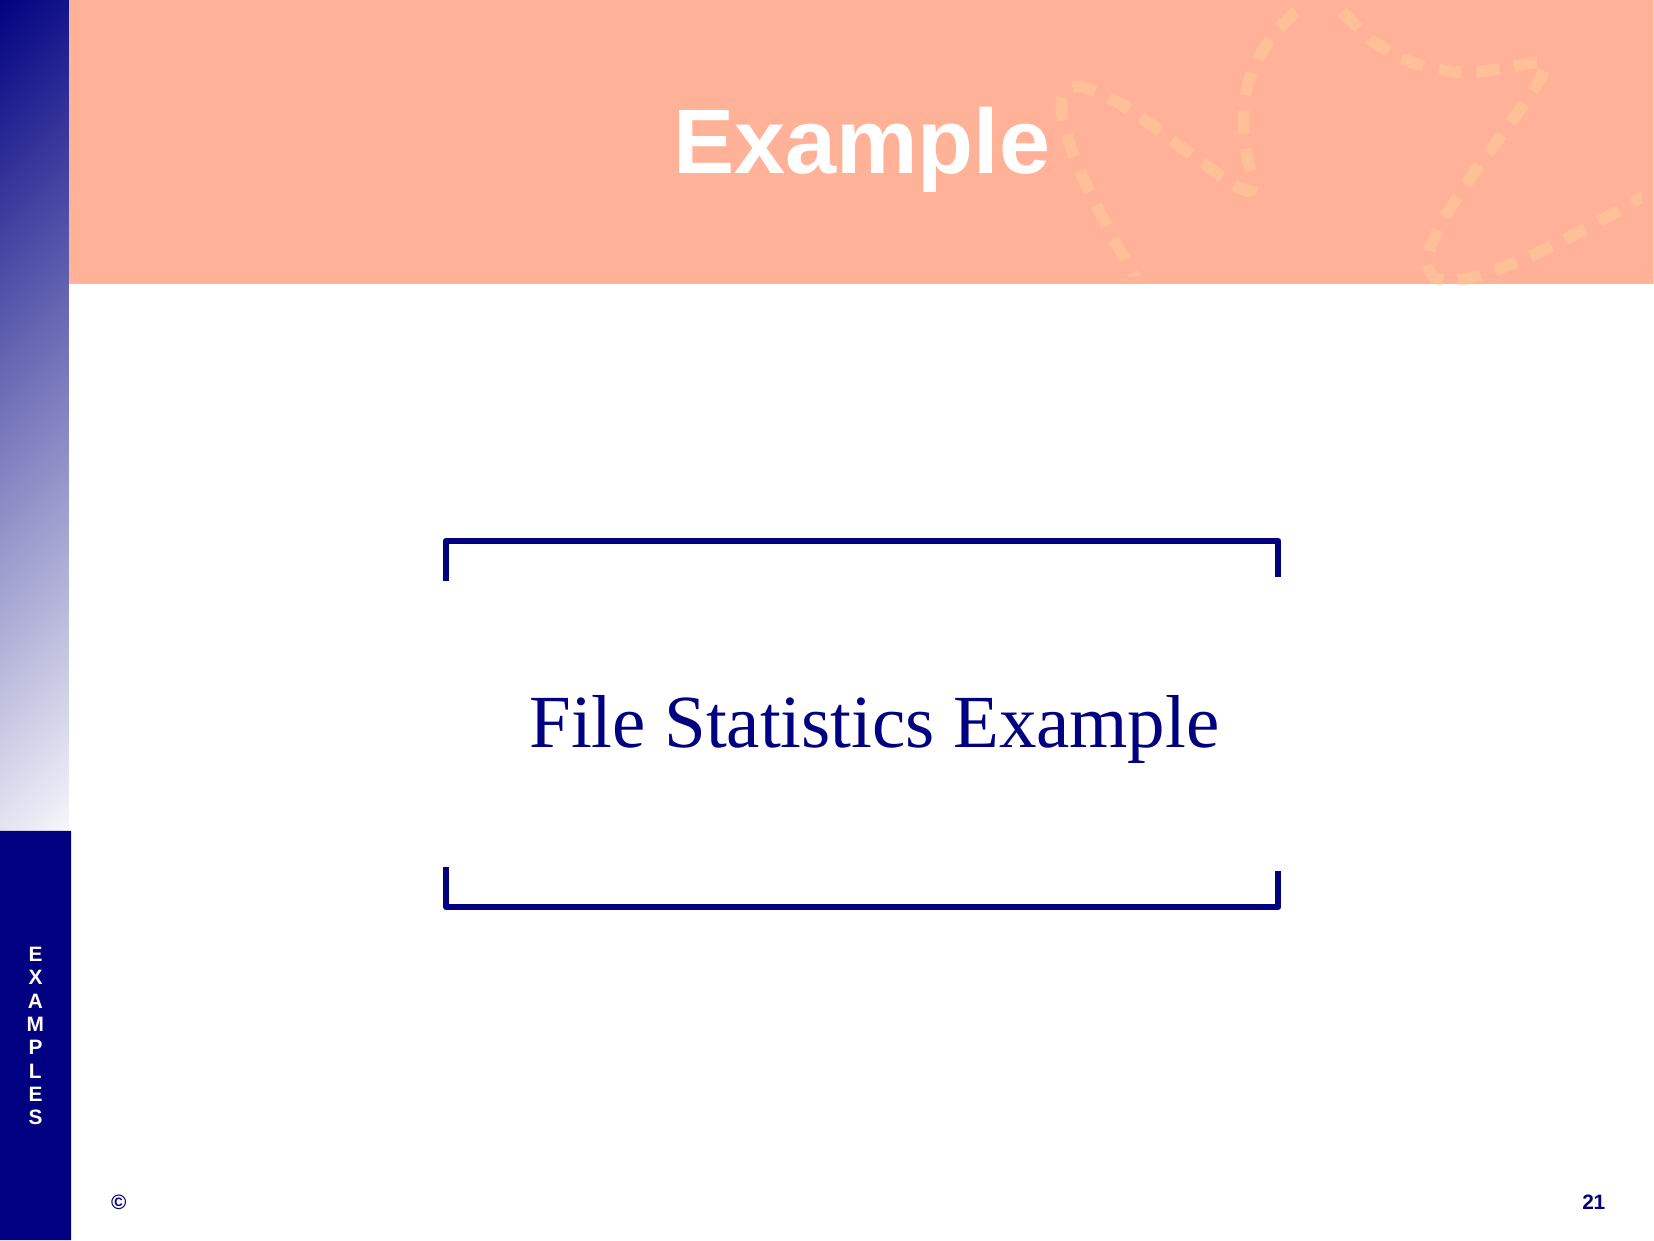

# Example
File Statistics Example
E
X
A
M
P
L
E
S